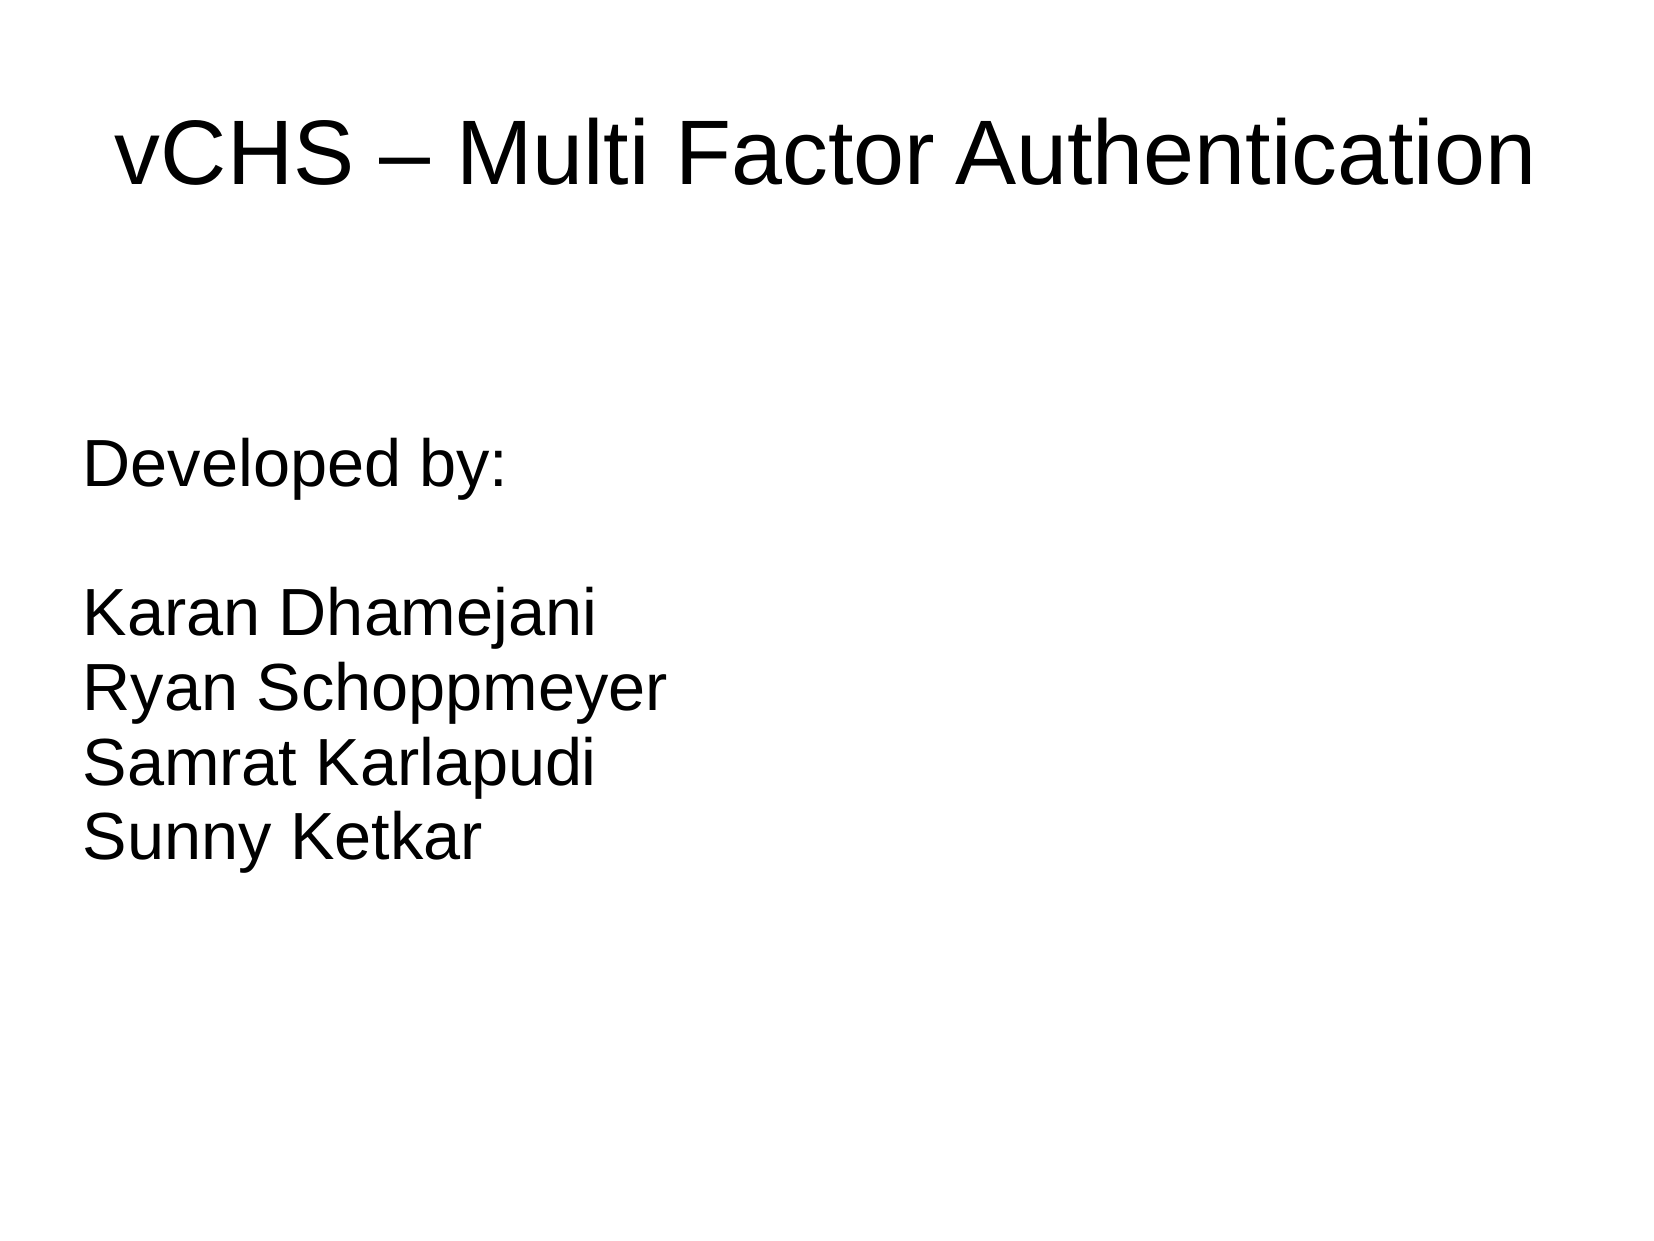

# vCHS – Multi Factor Authentication
Developed by:
Karan Dhamejani
Ryan Schoppmeyer
Samrat Karlapudi
Sunny Ketkar